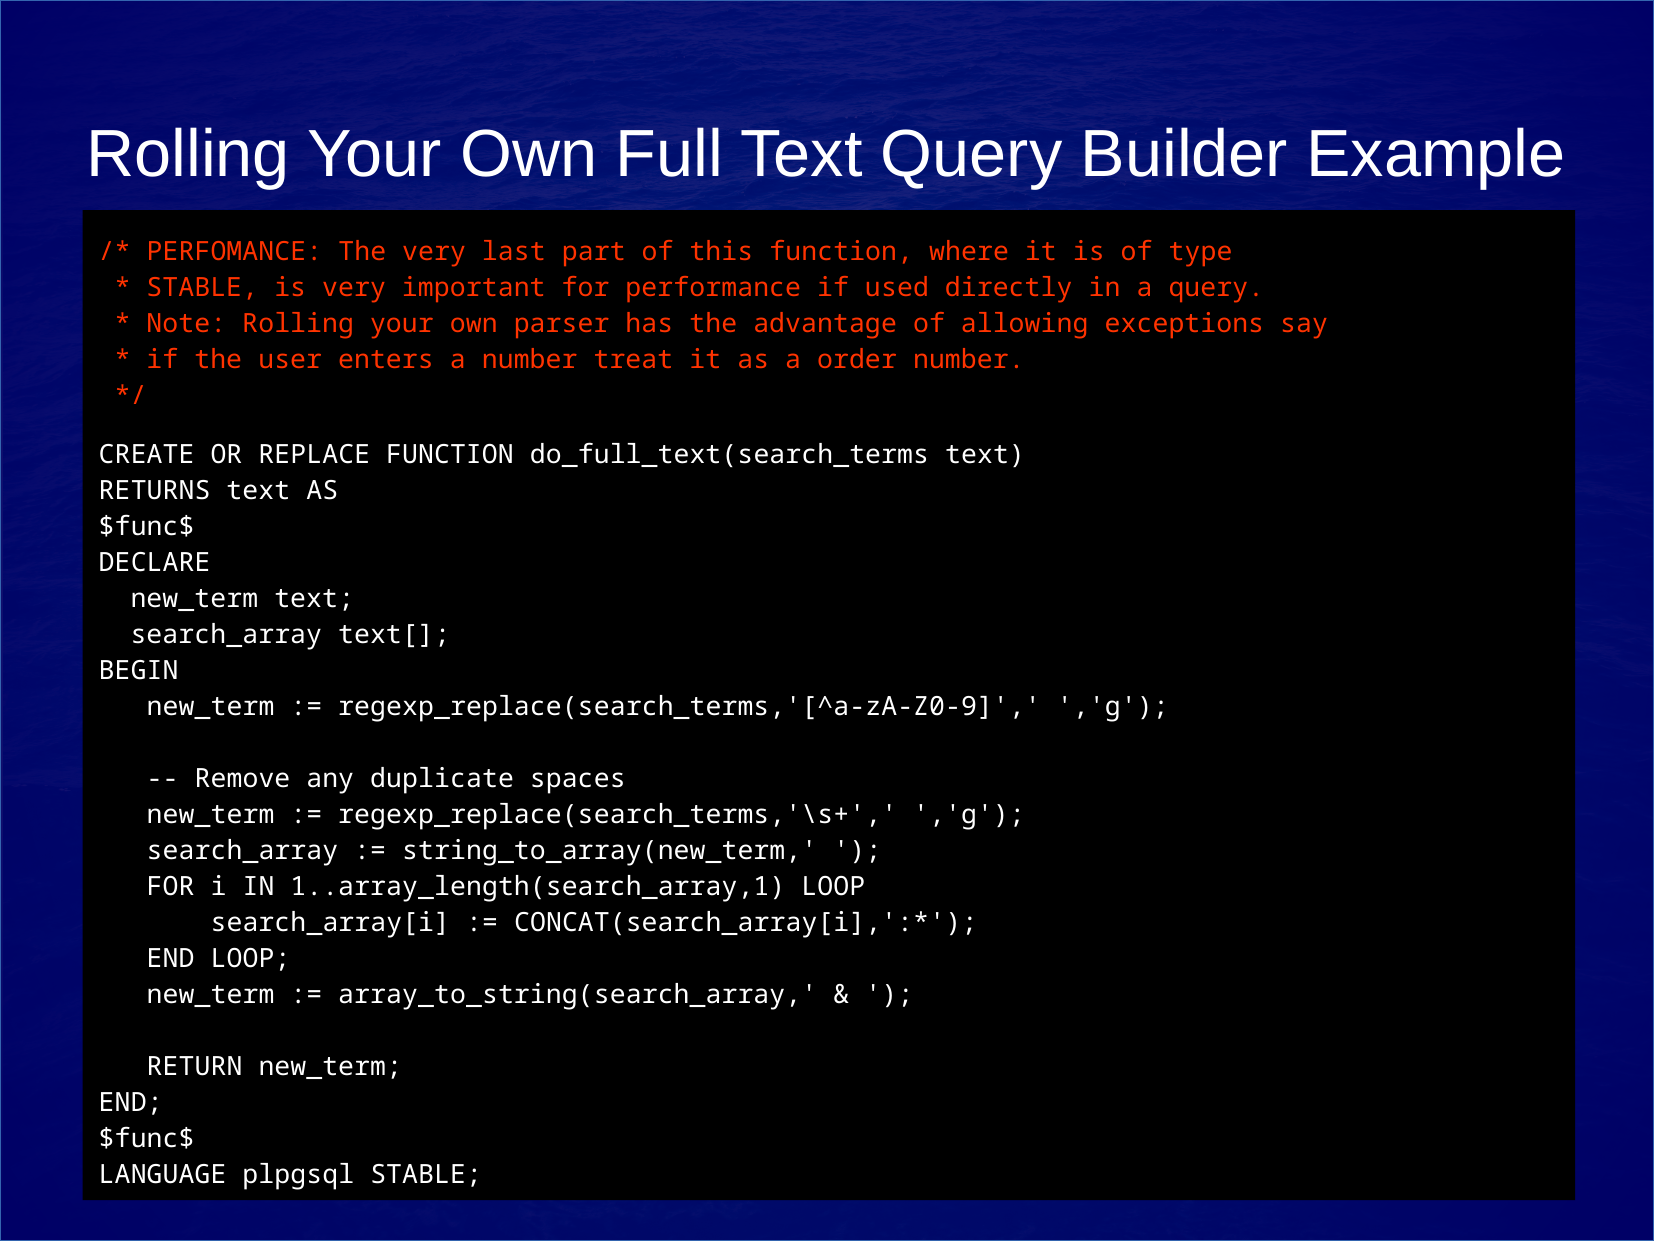

# Rolling Your Own Full Text Query Builder Example
 /* PERFOMANCE: The very last part of this function, where it is of type
 * STABLE, is very important for performance if used directly in a query.
 * Note: Rolling your own parser has the advantage of allowing exceptions say
 * if the user enters a number treat it as a order number.
 */
 CREATE OR REPLACE FUNCTION do_full_text(search_terms text)
 RETURNS text AS
 $func$
 DECLARE
 new_term text;
 search_array text[];
 BEGIN
 new_term := regexp_replace(search_terms,'[^a-zA-Z0-9]',' ','g');
 -- Remove any duplicate spaces
 new_term := regexp_replace(search_terms,'\s+',' ','g');
 search_array := string_to_array(new_term,' ');
 FOR i IN 1..array_length(search_array,1) LOOP
 search_array[i] := CONCAT(search_array[i],':*');
 END LOOP;
 new_term := array_to_string(search_array,' & ');
 RETURN new_term;
 END;
 $func$
 LANGUAGE plpgsql STABLE;